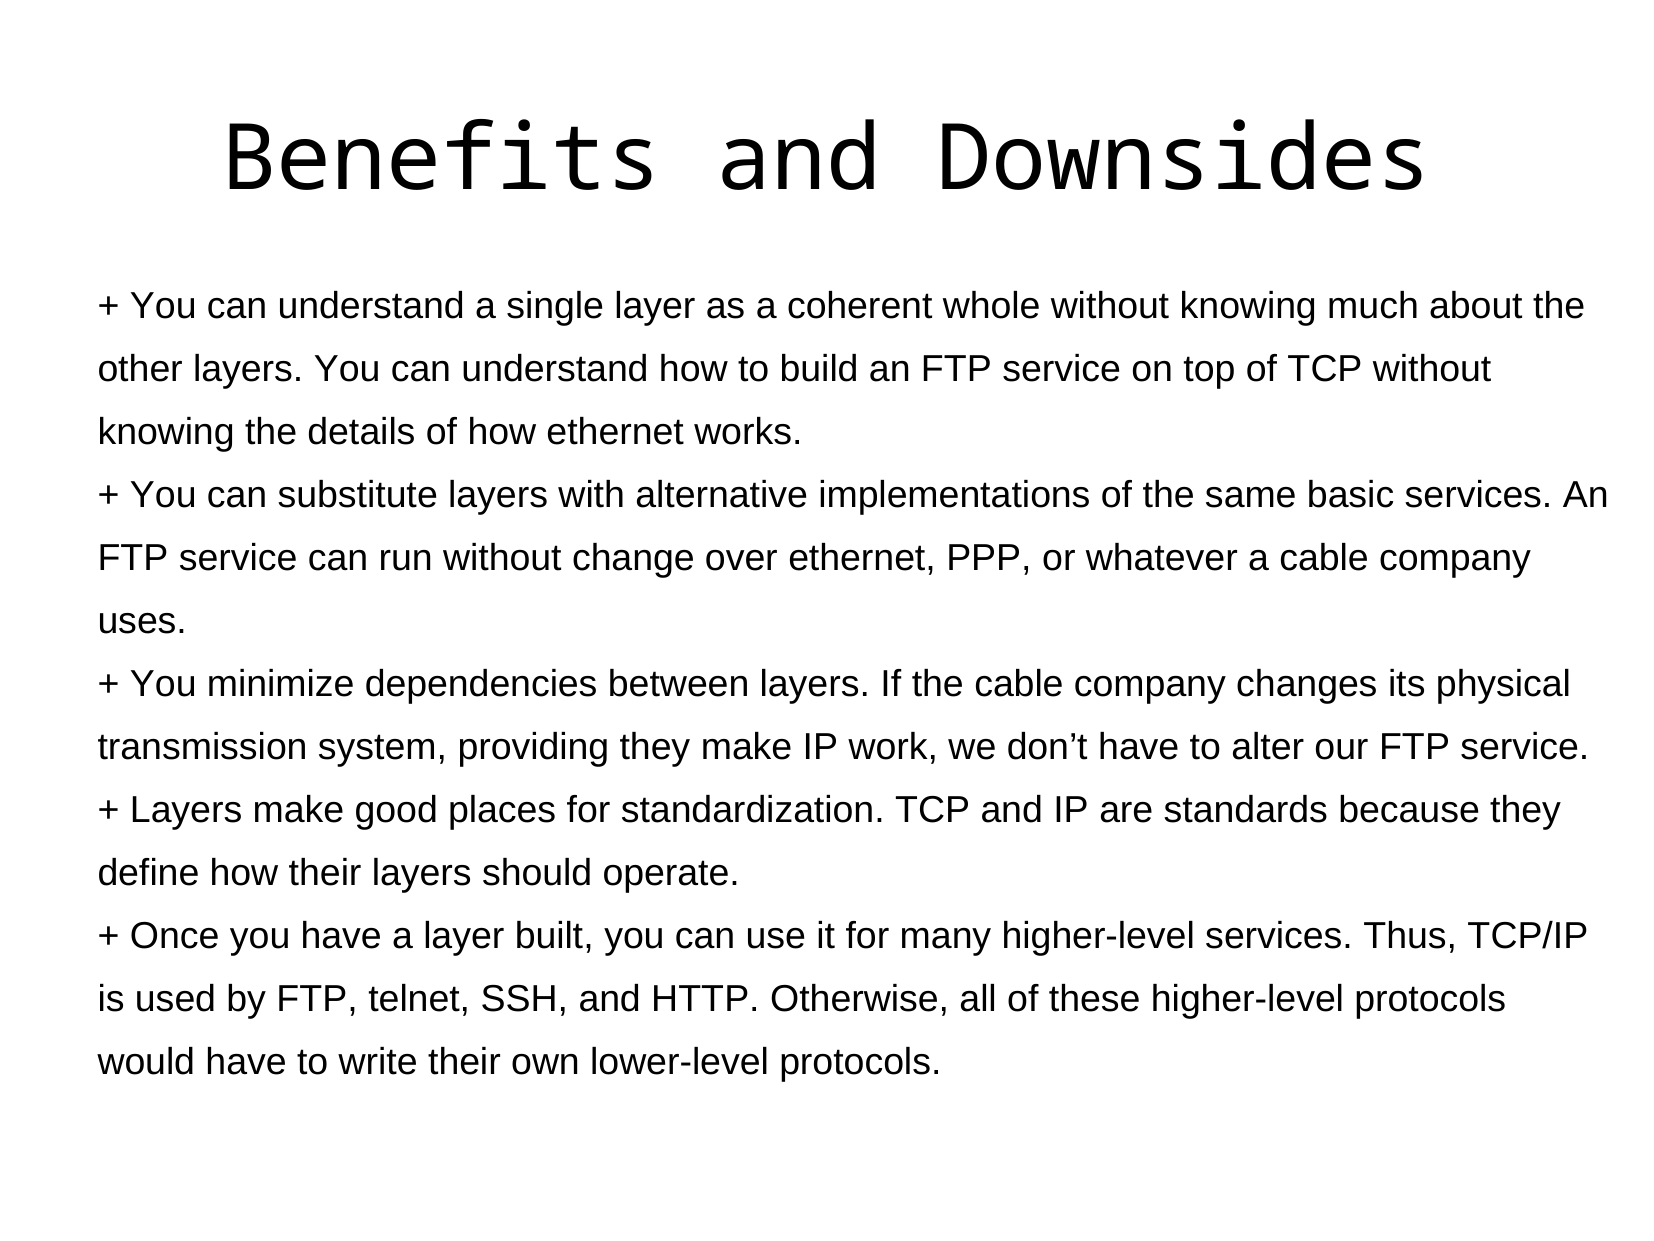

# Benefits and Downsides
+ You can understand a single layer as a coherent whole without knowing much about the other layers. You can understand how to build an FTP service on top of TCP without knowing the details of how ethernet works.
+ You can substitute layers with alternative implementations of the same basic services. An FTP service can run without change over ethernet, PPP, or whatever a cable company uses.
+ You minimize dependencies between layers. If the cable company changes its physical transmission system, providing they make IP work, we don’t have to alter our FTP service.
+ Layers make good places for standardization. TCP and IP are standards because they define how their layers should operate.
+ Once you have a layer built, you can use it for many higher-level services. Thus, TCP/IP is used by FTP, telnet, SSH, and HTTP. Otherwise, all of these higher-level protocols would have to write their own lower-level protocols.